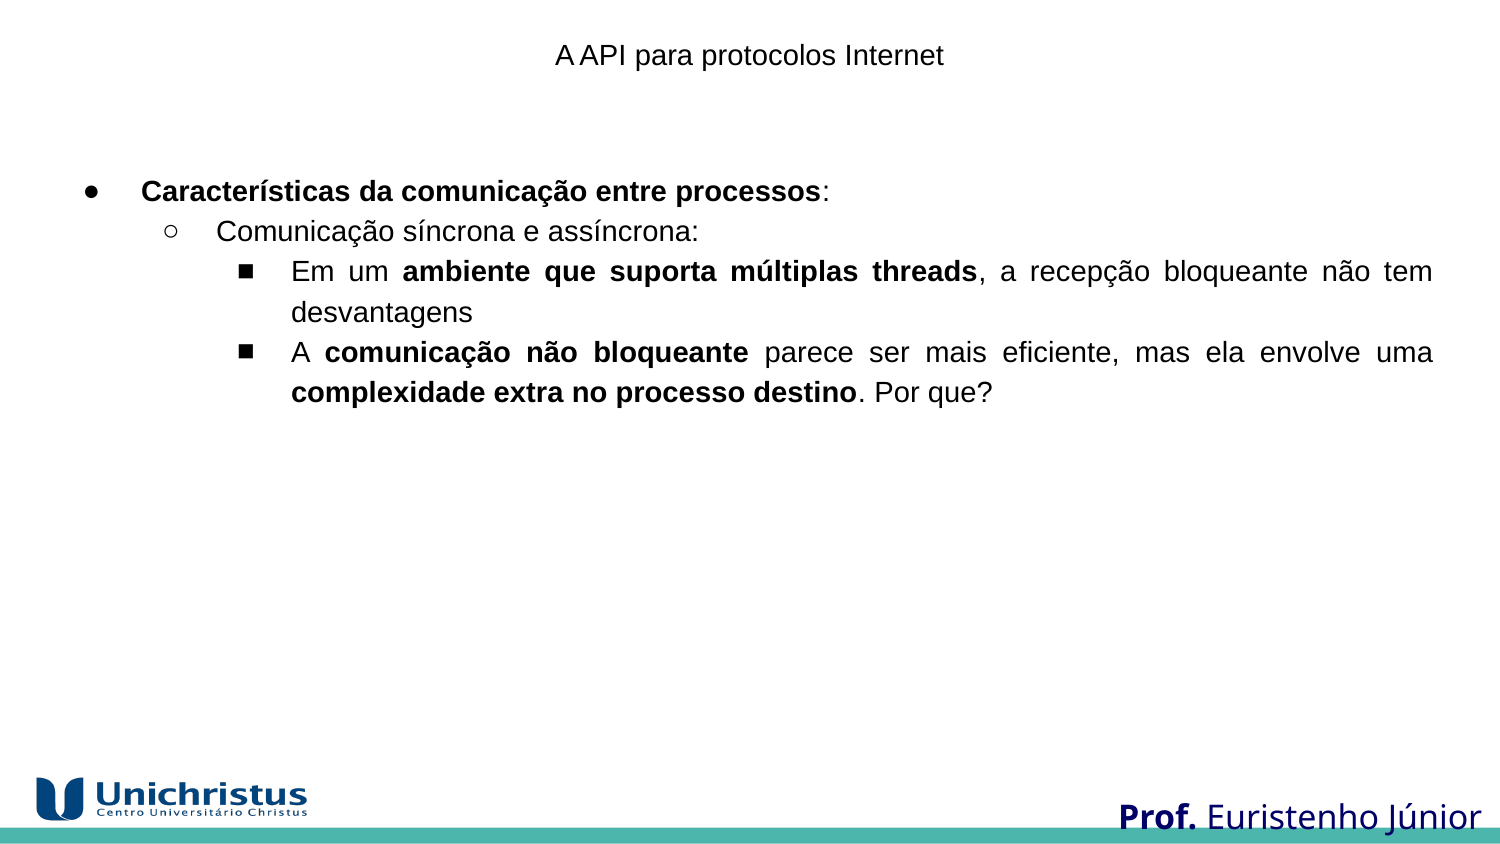

# A API para protocolos Internet
Características da comunicação entre processos:
Comunicação síncrona e assíncrona:
Em um ambiente que suporta múltiplas threads, a recepção bloqueante não tem desvantagens
A comunicação não bloqueante parece ser mais eficiente, mas ela envolve uma complexidade extra no processo destino. Por que?